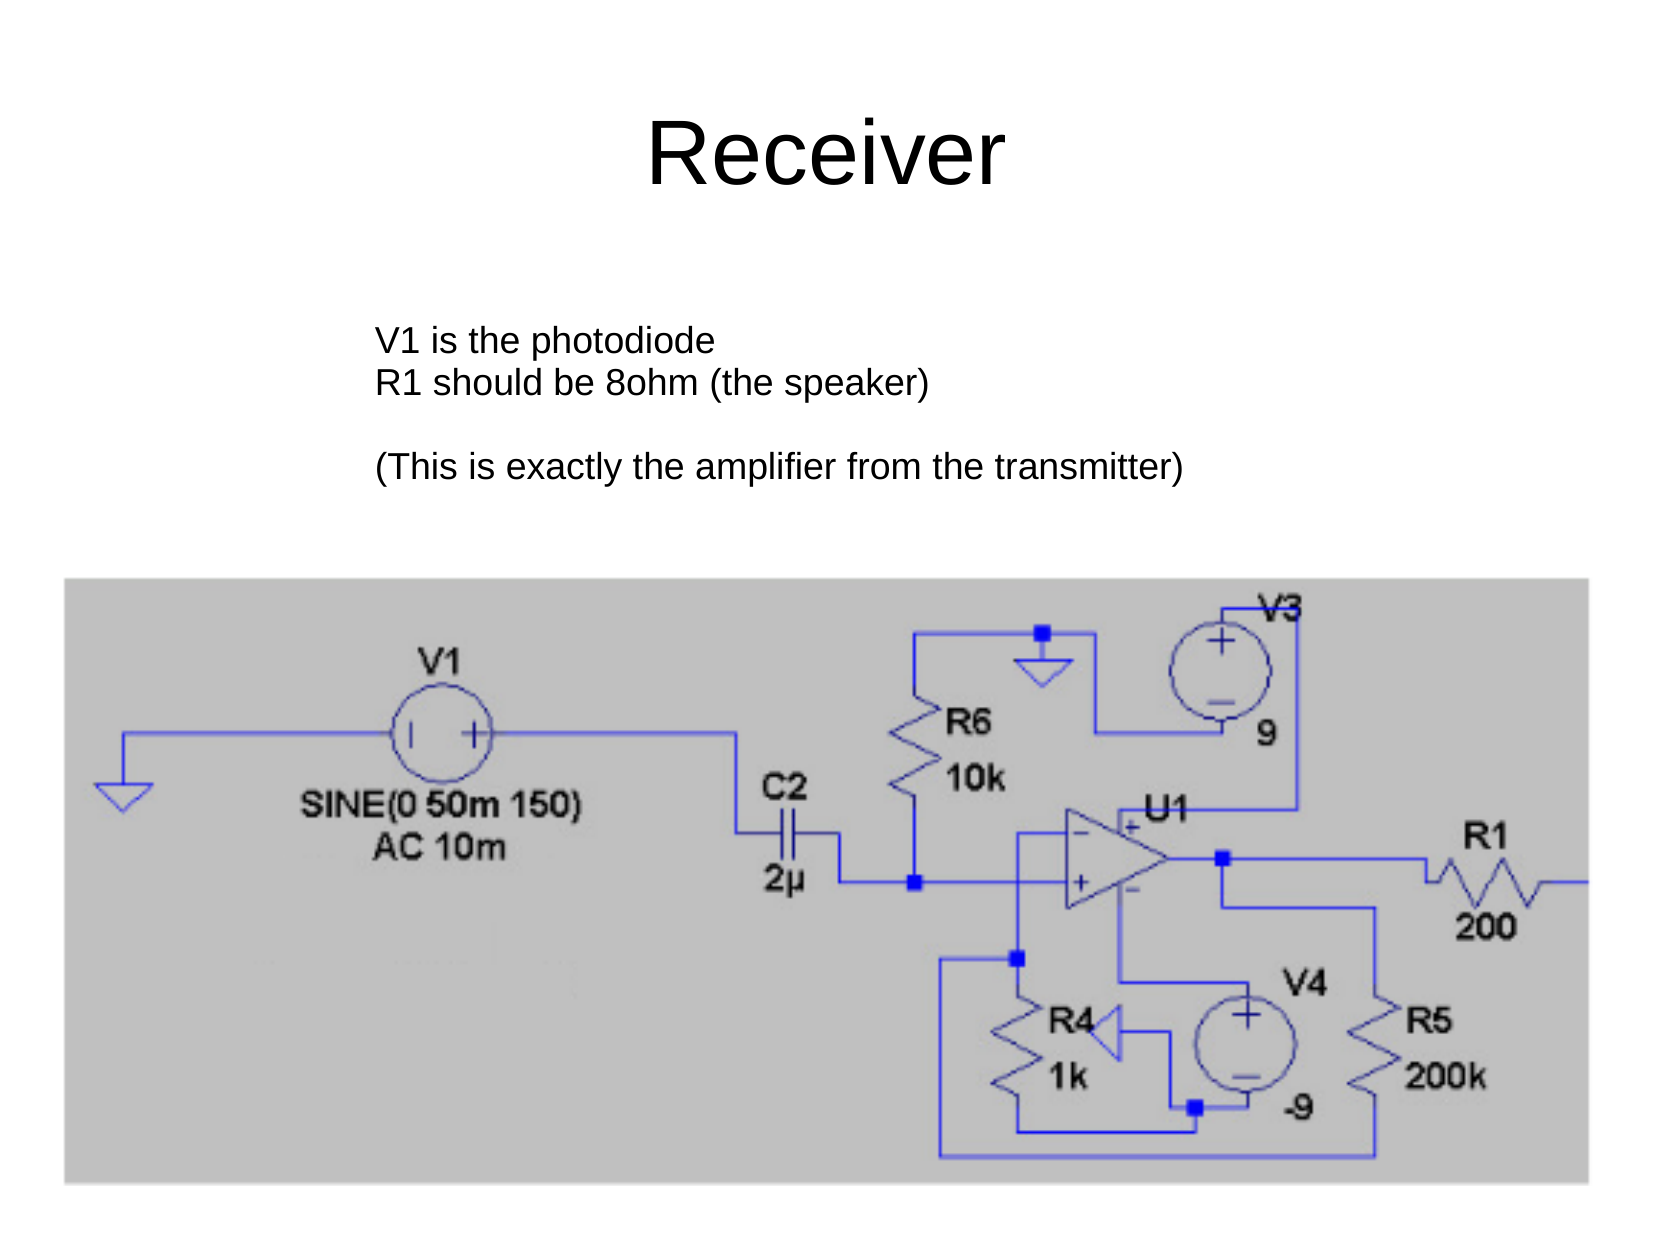

# Receiver
V1 is the photodiode
R1 should be 8ohm (the speaker)
(This is exactly the amplifier from the transmitter)